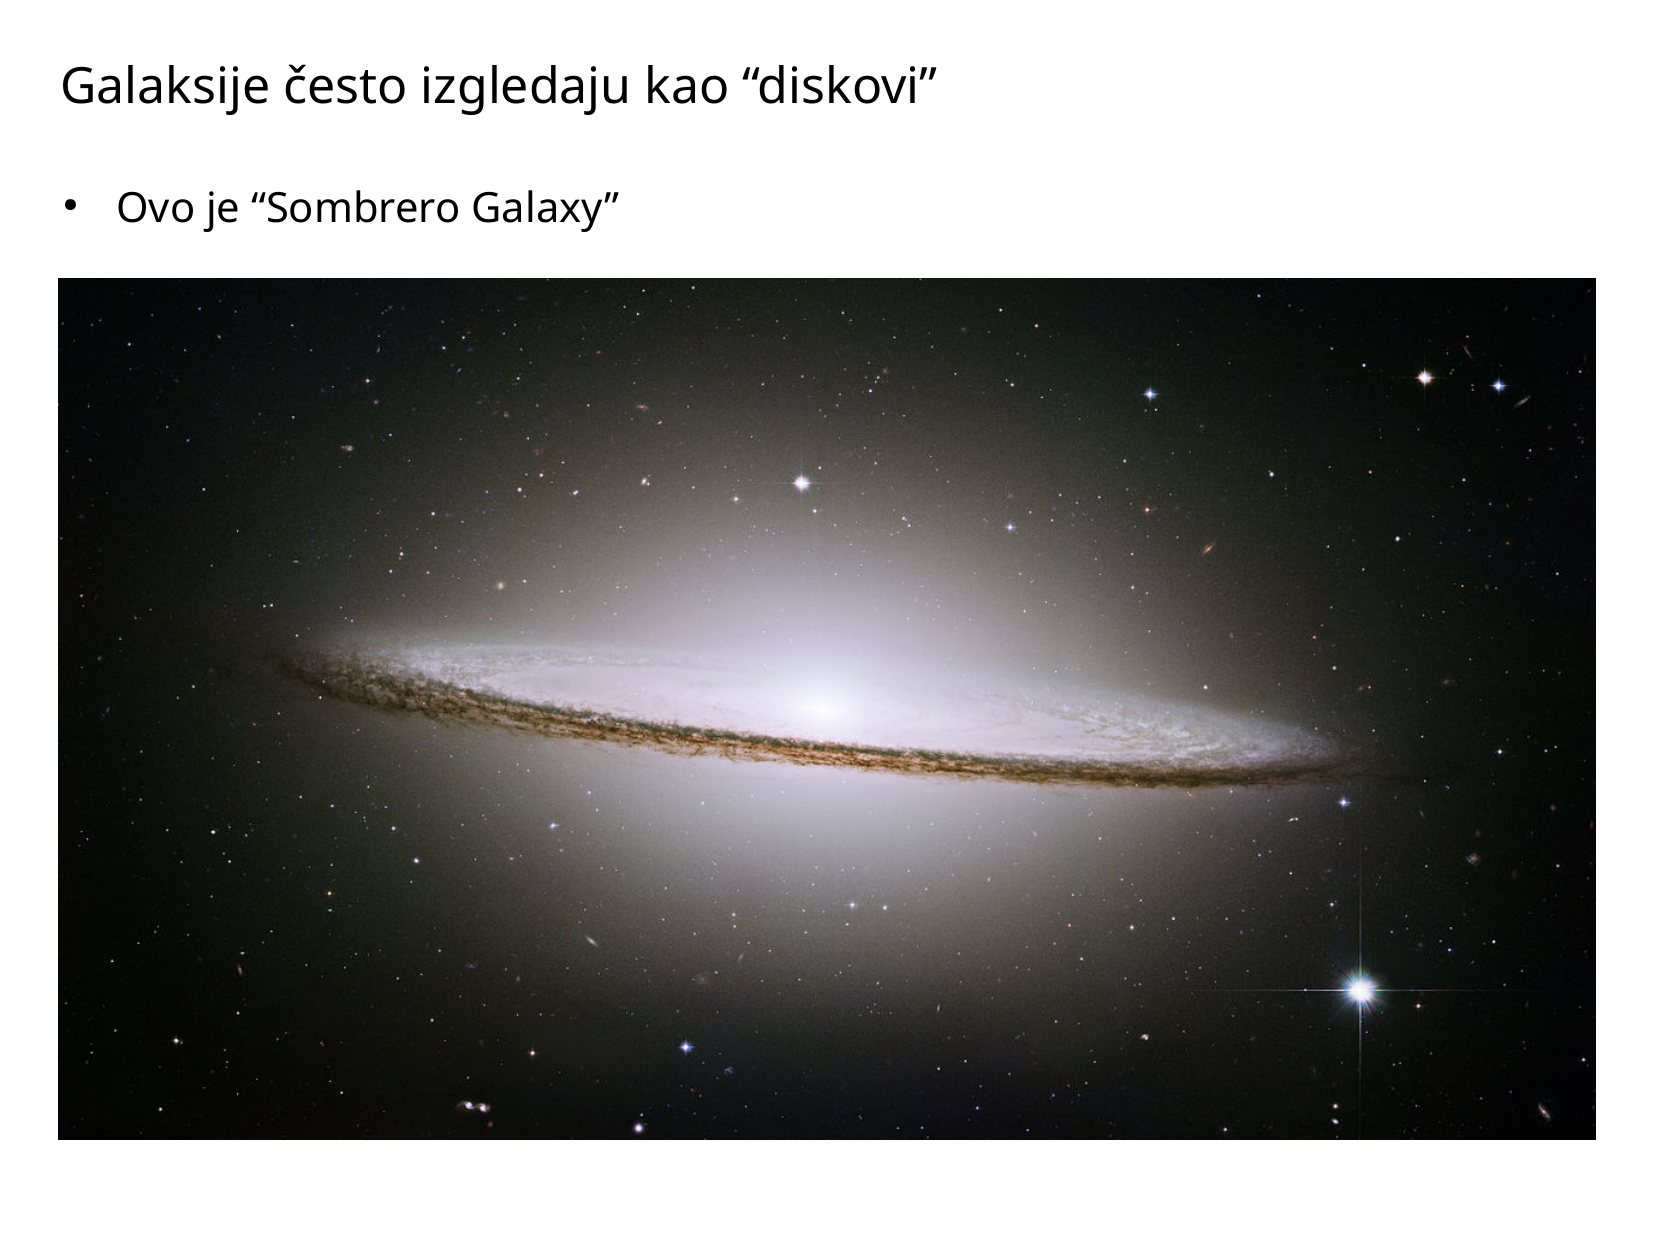

# Galaksije često izgledaju kao “diskovi”
Ovo je “Sombrero Galaxy”